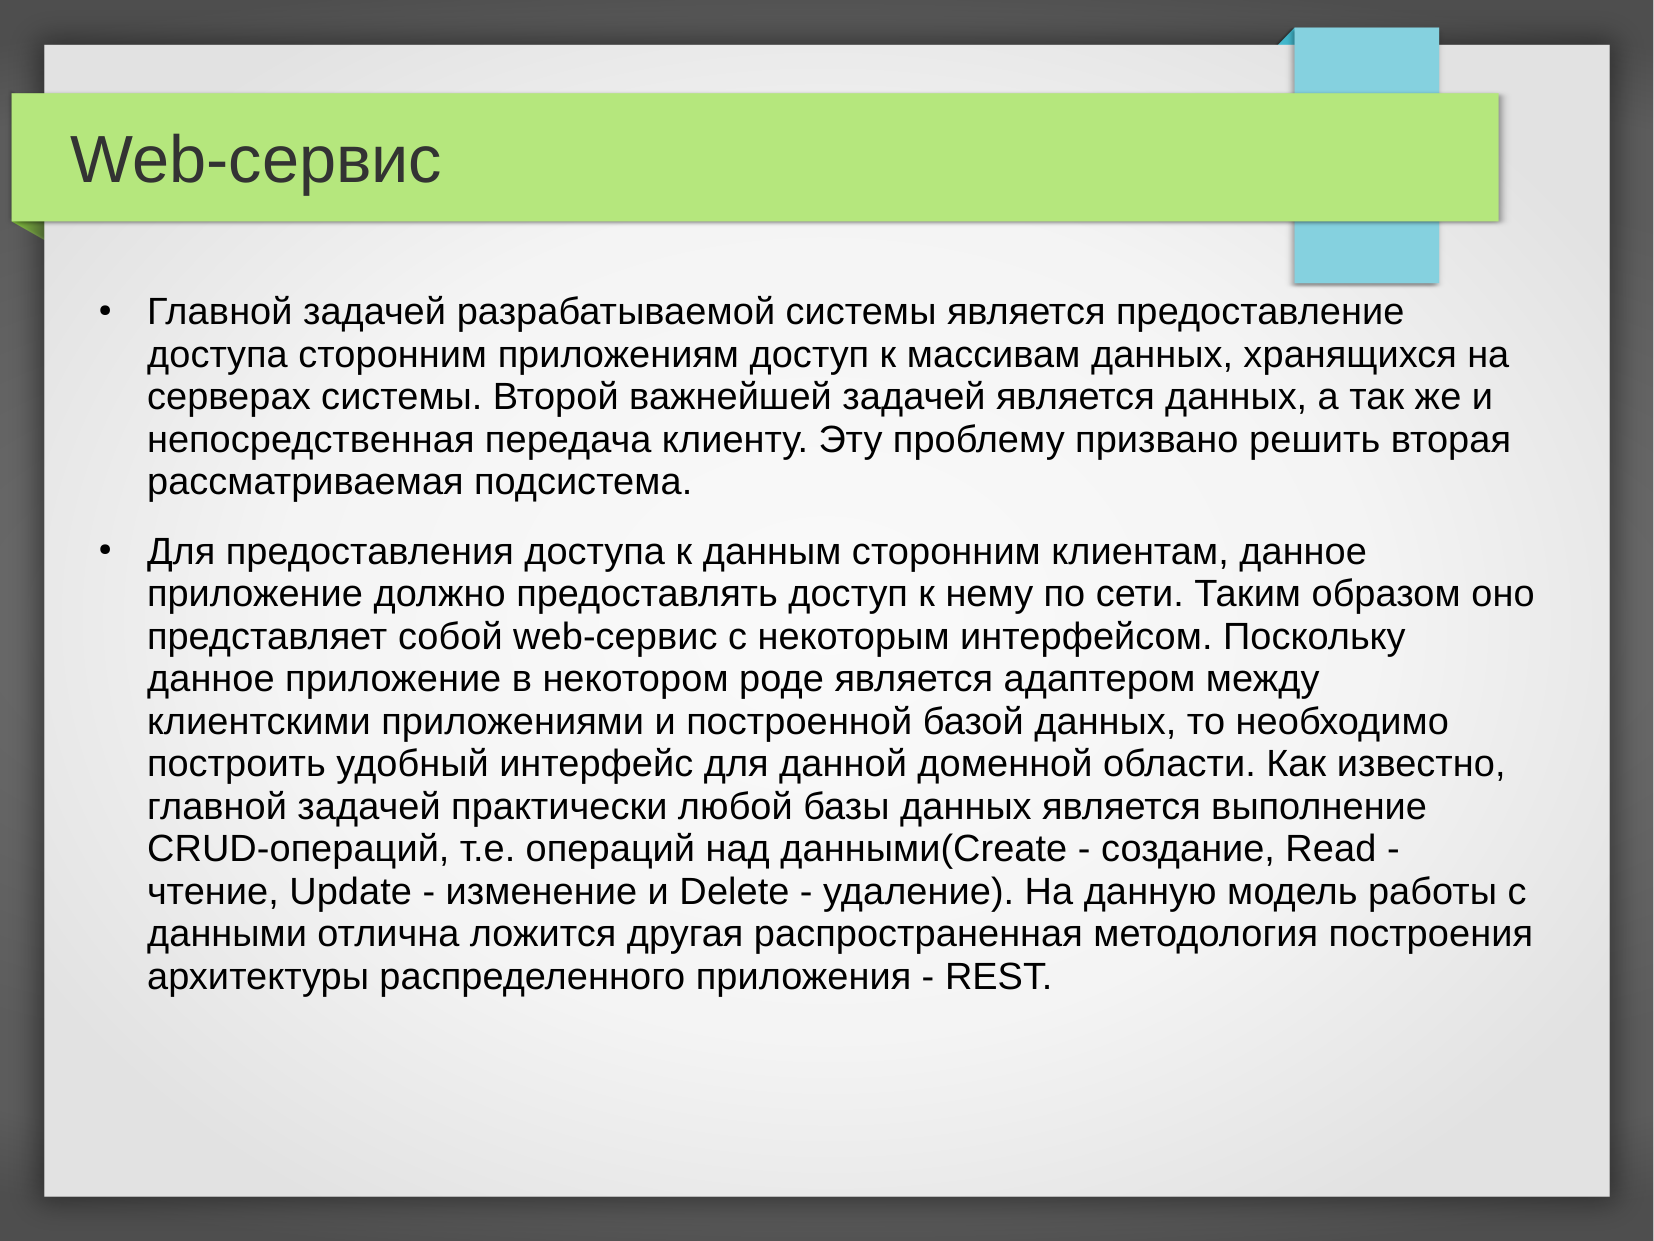

# Web-сервис
Главной задачей разрабатываемой системы является предоставление доступа сторонним приложениям доступ к массивам данных, хранящихся на серверах системы. Второй важнейшей задачей является данных, а так же и непосредственная передача клиенту. Эту проблему призвано решить вторая рассматриваемая подсистема.
Для предоставления доступа к данным сторонним клиентам, данное приложение должно предоставлять доступ к нему по сети. Таким образом оно представляет собой web-сервис с некоторым интерфейсом. Поскольку данное приложение в некотором роде является адаптером между клиентскими приложениями и построенной базой данных, то необходимо построить удобный интерфейс для данной доменной области. Как известно, главной задачей практически любой базы данных является выполнение CRUD-операций, т.е. операций над данными(Create - создание, Read - чтение, Update - изменение и Delete - удаление). На данную модель работы с данными отлична ложится другая распространенная методология построения архитектуры распределенного приложения - REST.